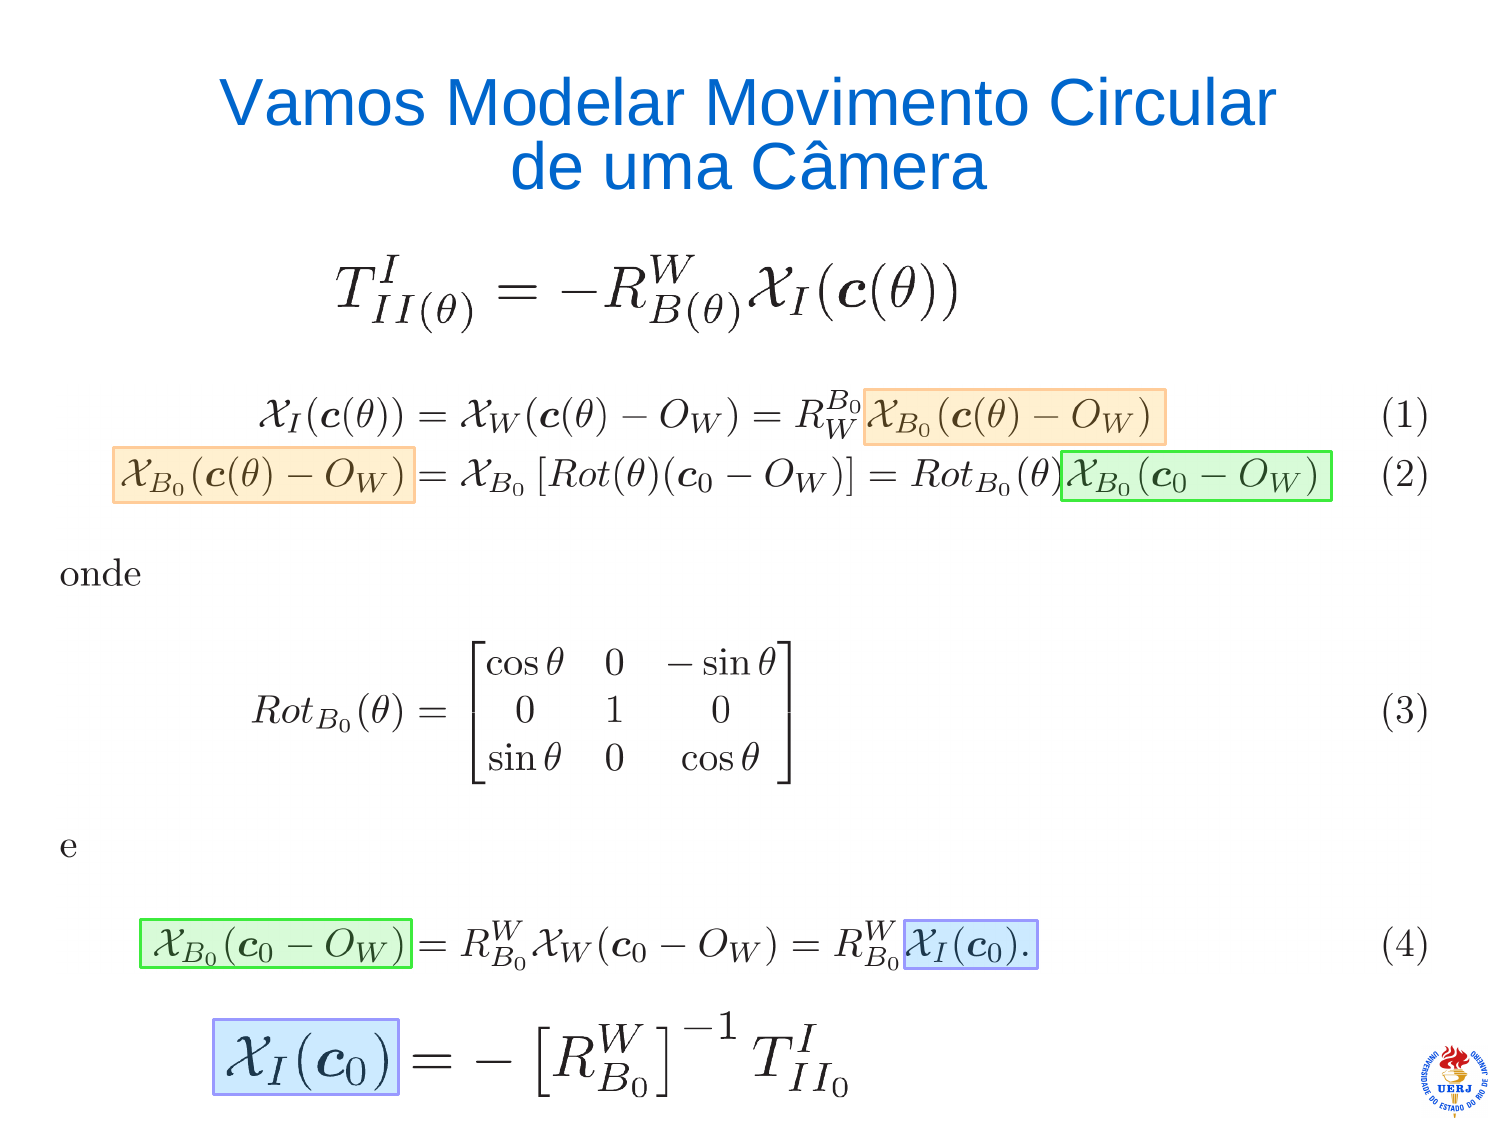

# Vamos Modelar Movimento Circular de uma Câmera